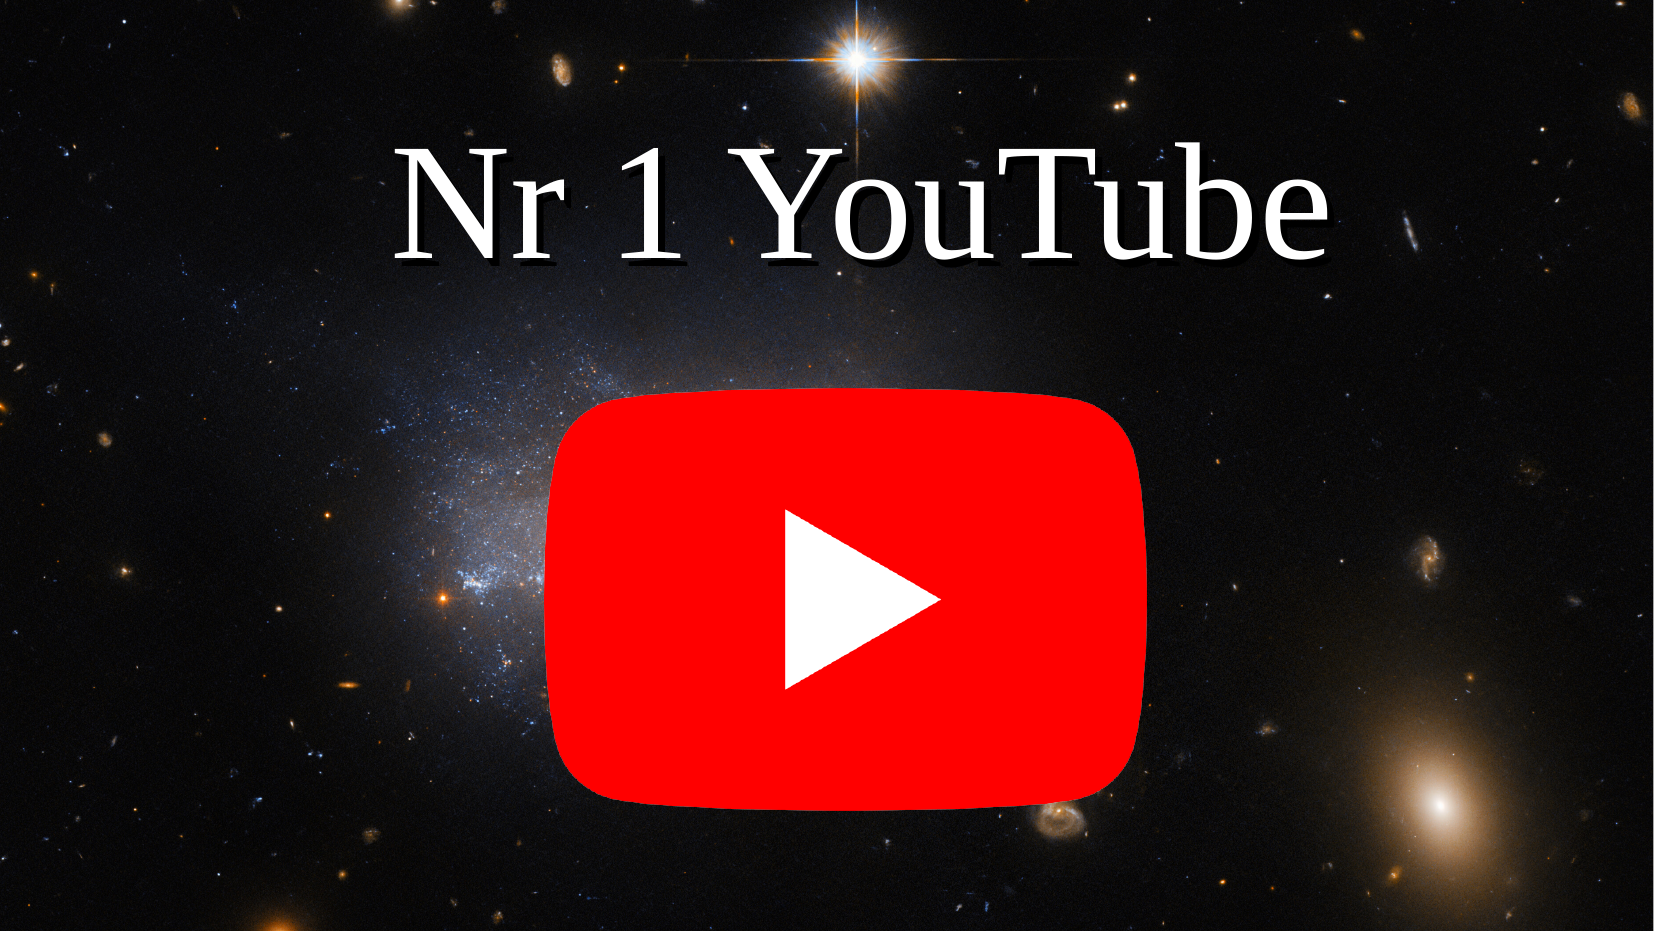

Nr 1 YouTube
# Przydatne stron internetowe